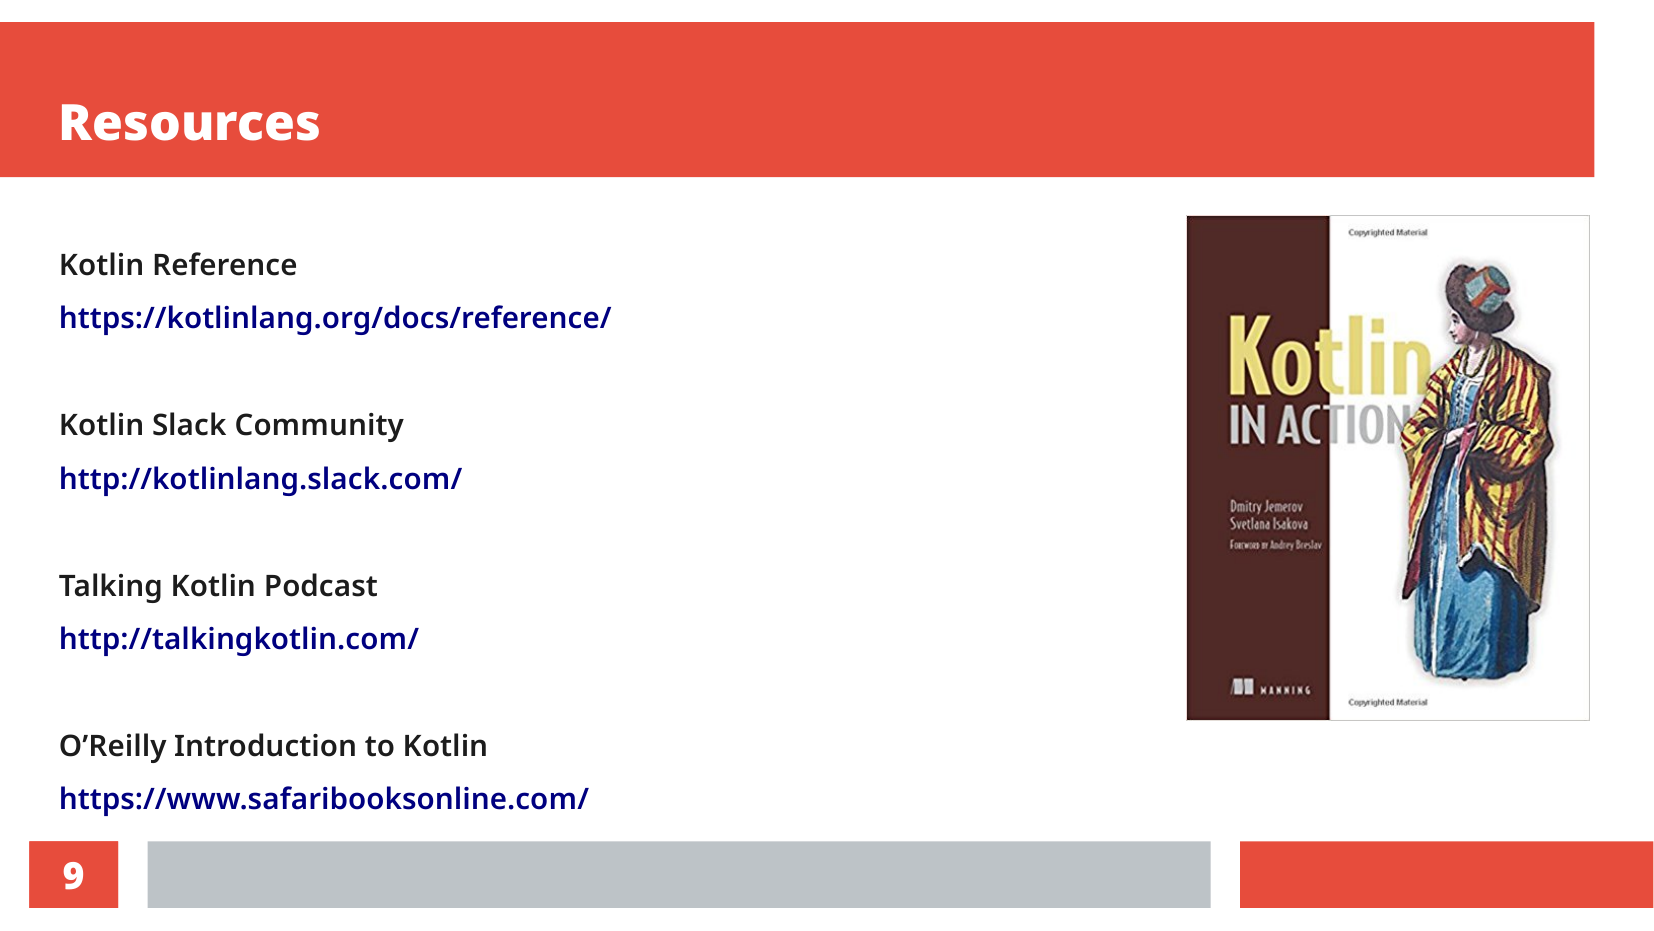

# Resources
Kotlin Reference
https://kotlinlang.org/docs/reference/
Kotlin Slack Community
http://kotlinlang.slack.com/
Talking Kotlin Podcast
http://talkingkotlin.com/
O’Reilly Introduction to Kotlin
https://www.safaribooksonline.com/
9